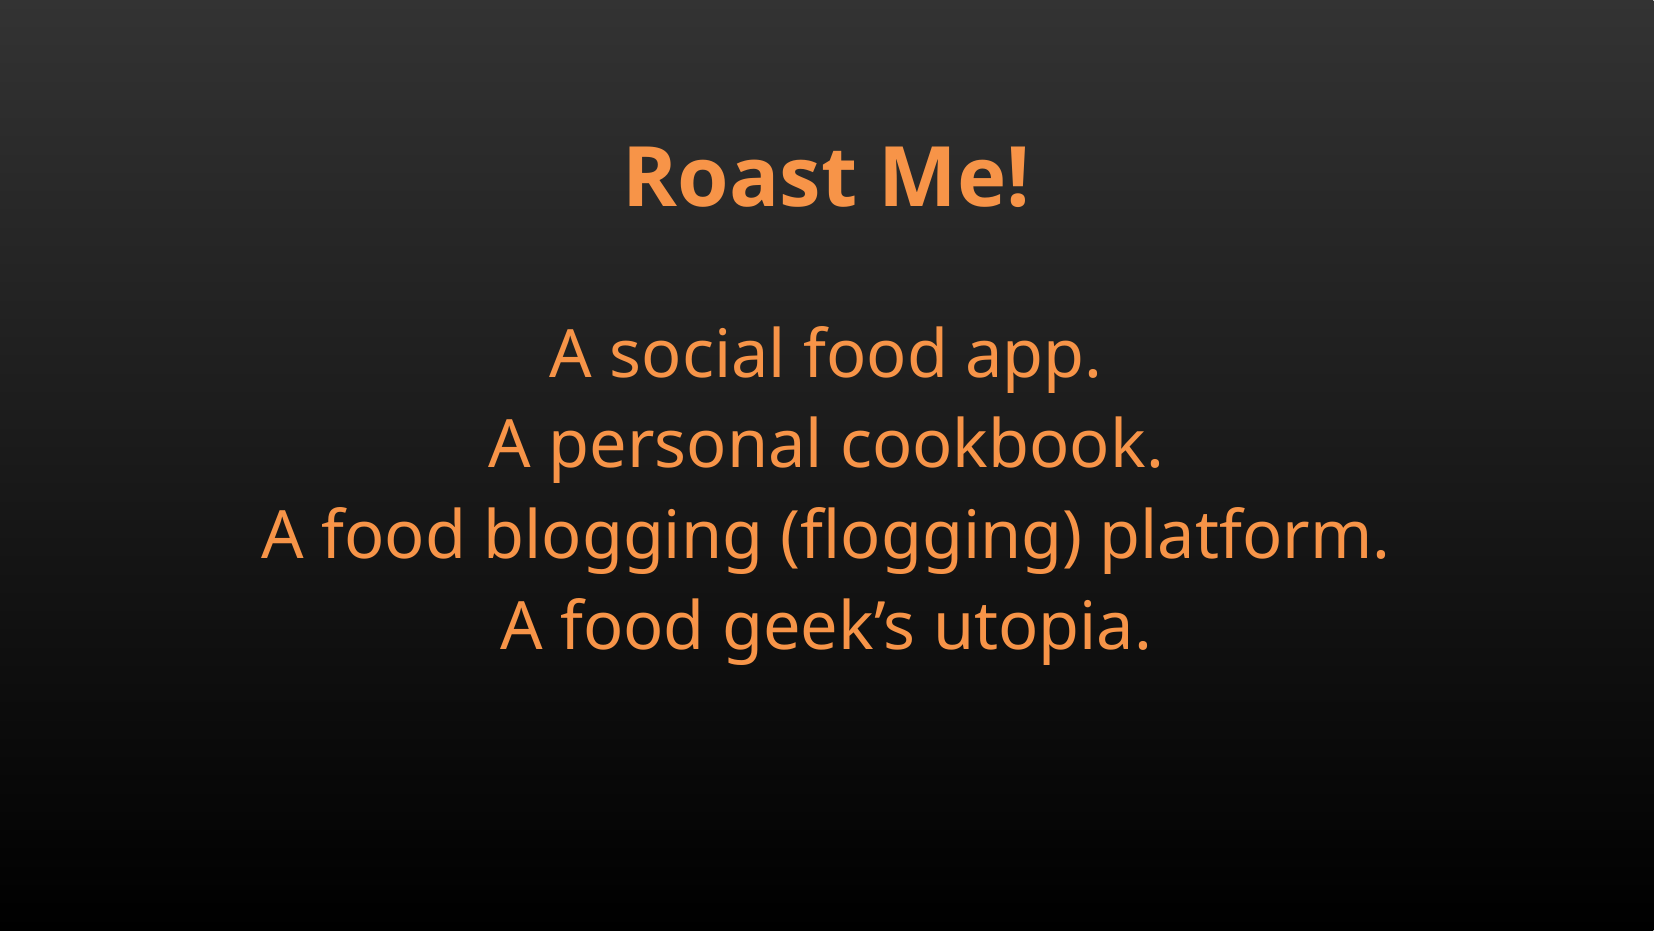

# Roast Me!
A social food app.
A personal cookbook.
A food blogging (flogging) platform.
A food geek’s utopia.